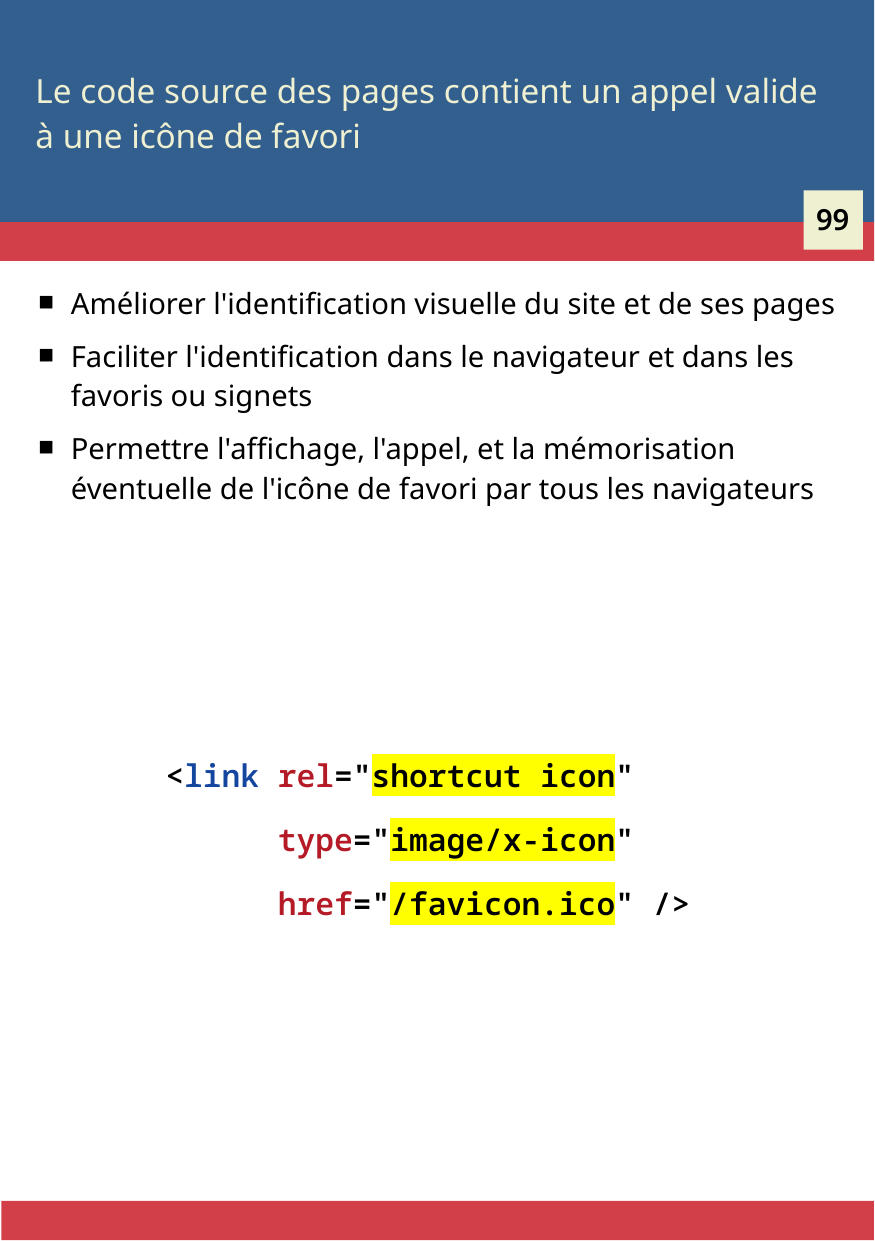

# Le code source des pages contient un appel valide à une icône de favori
99
Améliorer l'identification visuelle du site et de ses pages
Faciliter l'identification dans le navigateur et dans les favoris ou signets
Permettre l'affichage, l'appel, et la mémorisation éventuelle de l'icône de favori par tous les navigateurs
<link rel="shortcut icon"
 type="image/x-icon"
 href="/favicon.ico" />